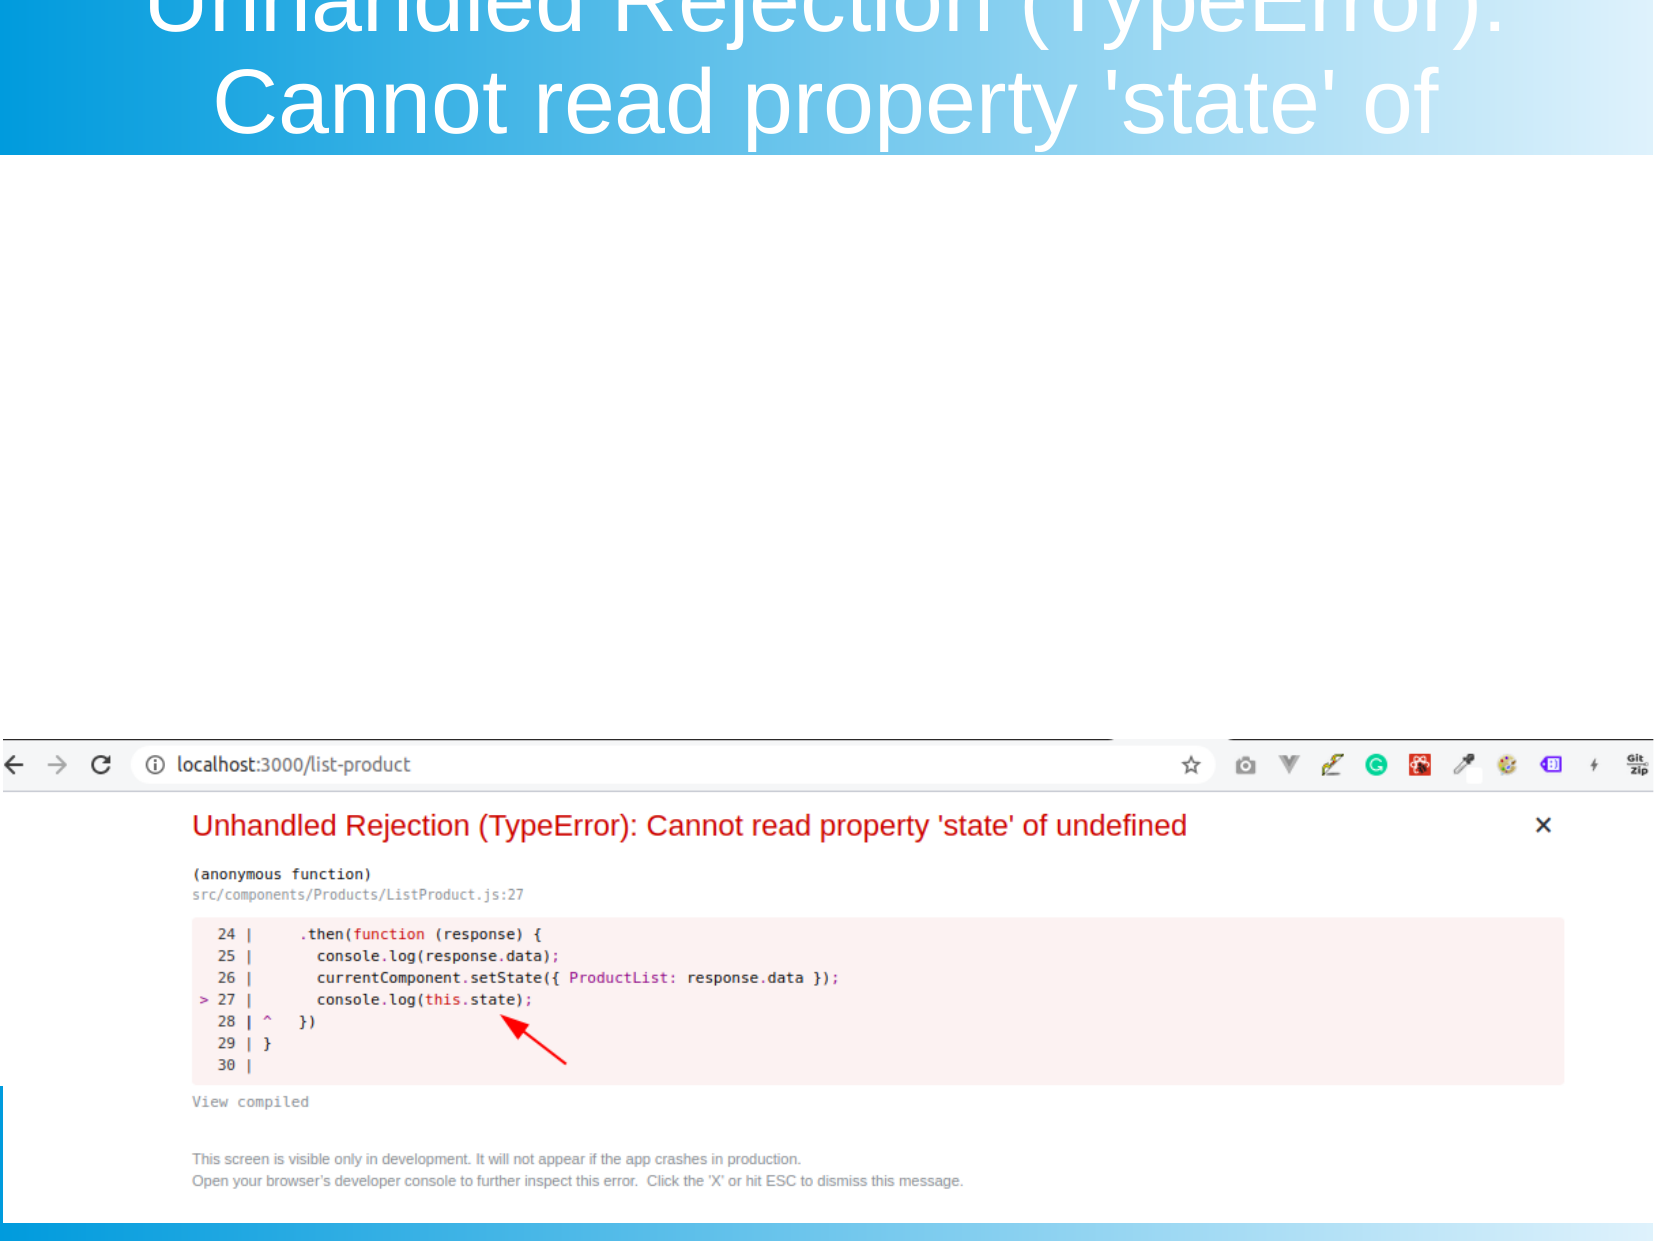

# Unhandled Rejection (TypeError): Cannot read property 'state' of undefined